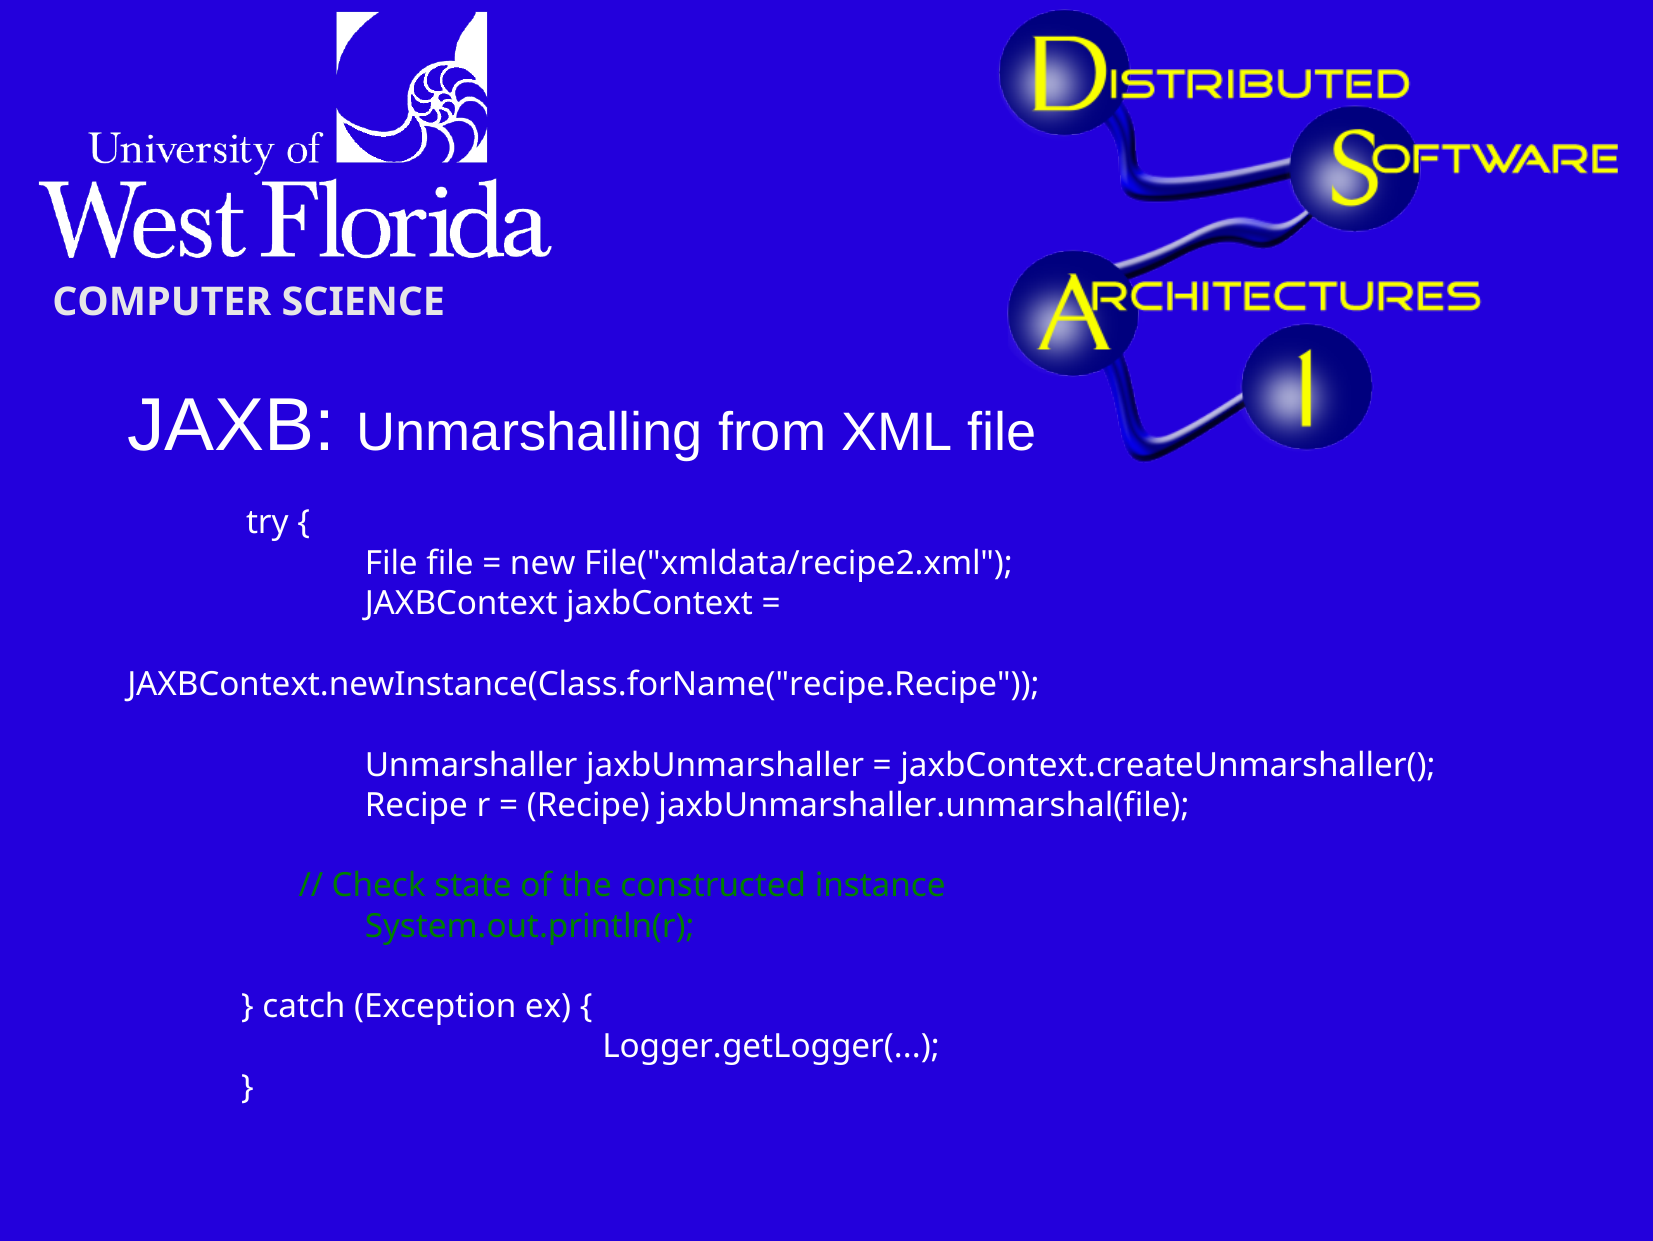

COMPUTER SCIENCE
JAXB: Unmarshalling from XML file
	try {
		File file = new File("xmldata/recipe2.xml");
		JAXBContext jaxbContext =
					JAXBContext.newInstance(Class.forName("recipe.Recipe"));
		Unmarshaller jaxbUnmarshaller = jaxbContext.createUnmarshaller();
		Recipe r = (Recipe) jaxbUnmarshaller.unmarshal(file);
	 // Check state of the constructed instance
		System.out.println(r);
 } catch (Exception ex) {
				Logger.getLogger(...);
 }